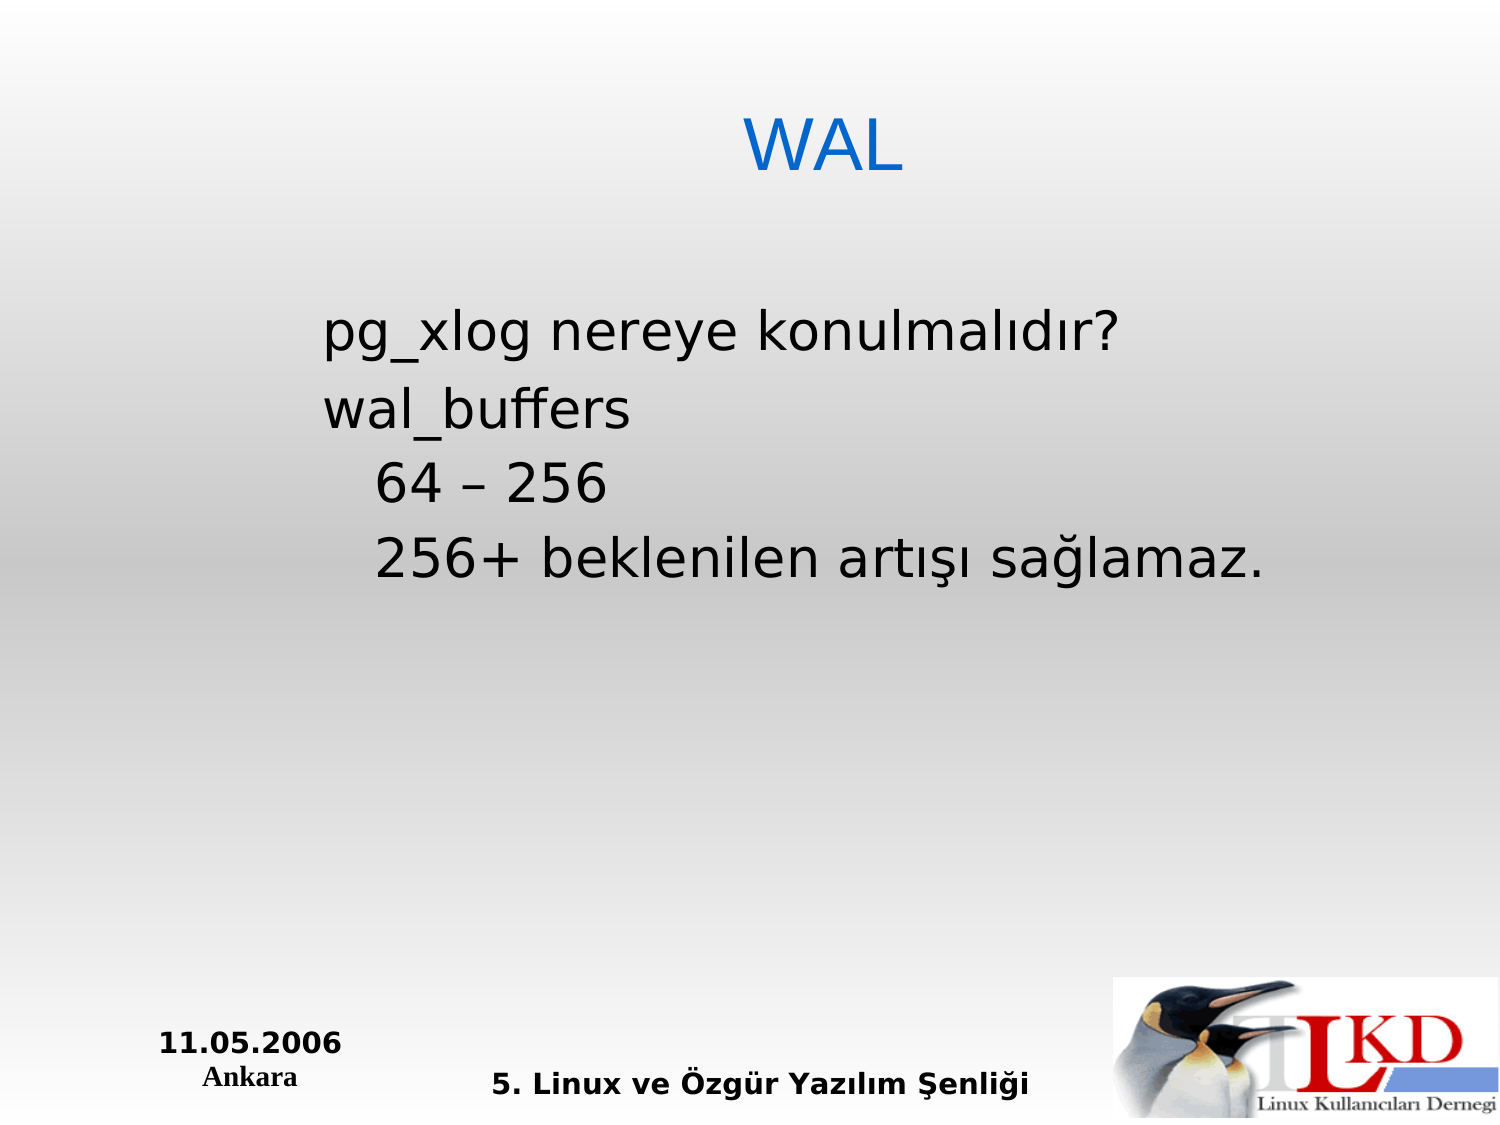

# WAL
pg_xlog nereye konulmalıdır?
wal_buffers
64 – 256
256+ beklenilen artışı sağlamaz.